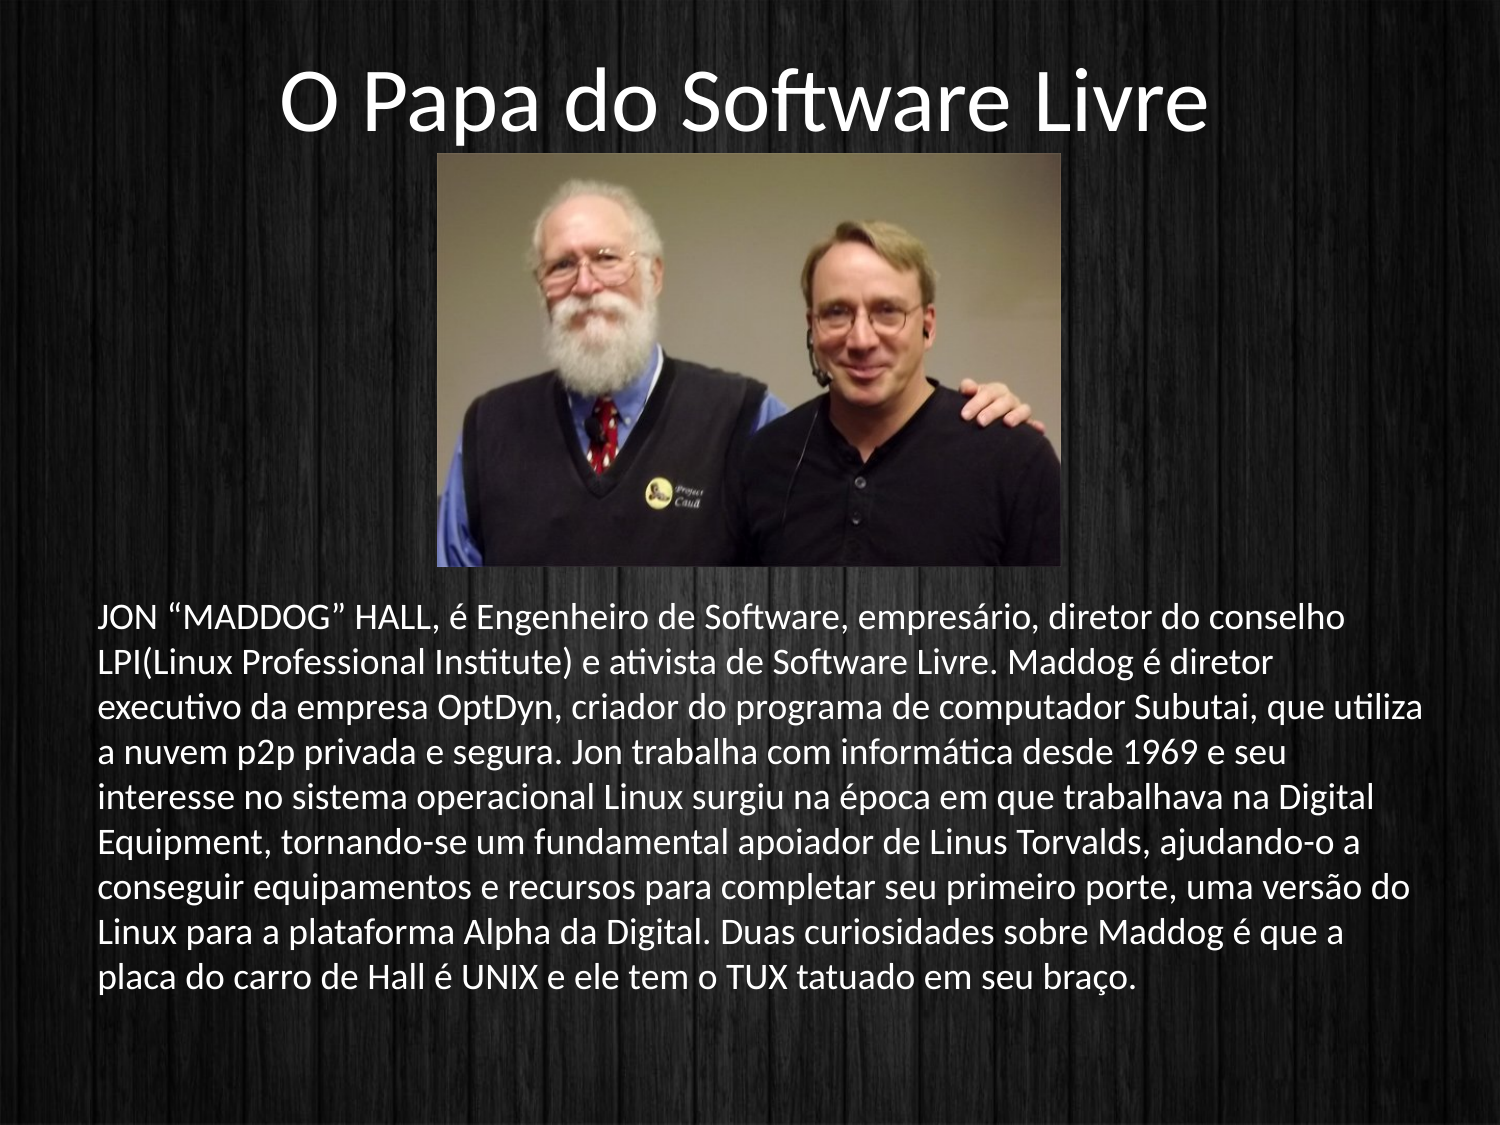

O Papa do Software Livre
JON “MADDOG” HALL, é Engenheiro de Software, empresário, diretor do conselho LPI(Linux Professional Institute) e ativista de Software Livre. Maddog é diretor executivo da empresa OptDyn, criador do programa de computador Subutai, que utiliza a nuvem p2p privada e segura. Jon trabalha com informática desde 1969 e seu interesse no sistema operacional Linux surgiu na época em que trabalhava na Digital Equipment, tornando-se um fundamental apoiador de Linus Torvalds, ajudando-o a conseguir equipamentos e recursos para completar seu primeiro porte, uma versão do Linux para a plataforma Alpha da Digital. Duas curiosidades sobre Maddog é que a placa do carro de Hall é UNIX e ele tem o TUX tatuado em seu braço.